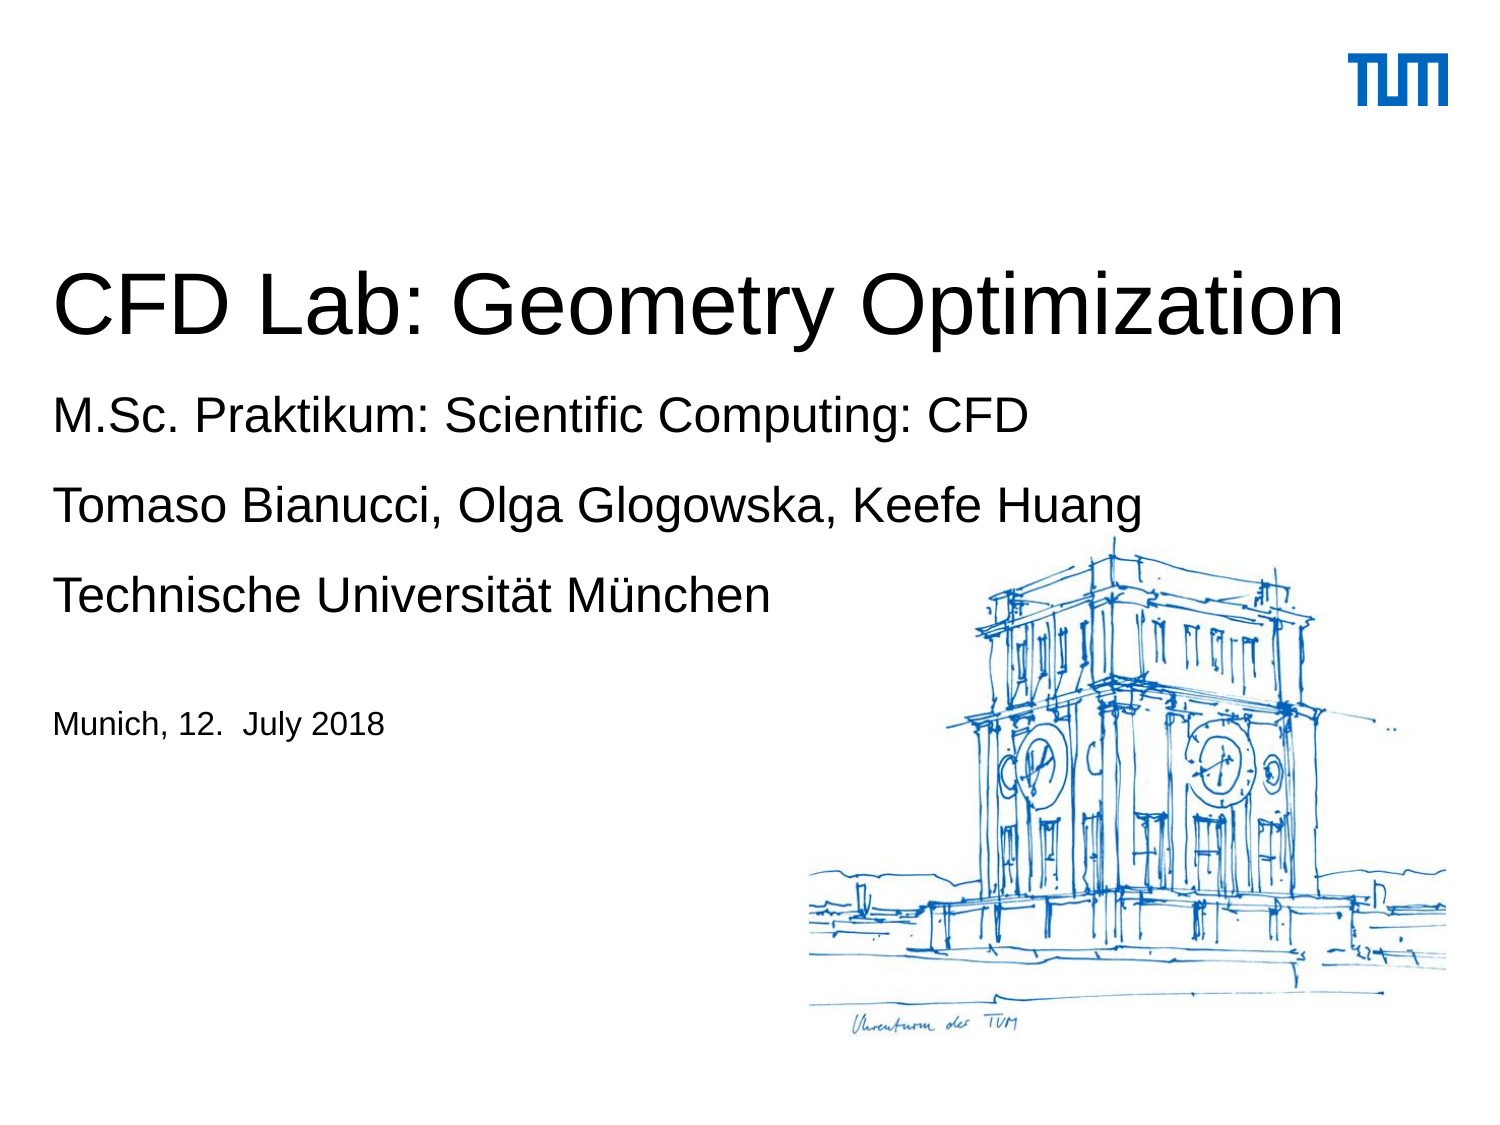

# CFD Lab: Geometry Optimization
M.Sc. Praktikum: Scientific Computing: CFD
Tomaso Bianucci, Olga Glogowska, Keefe Huang
Technische Universität München
Munich, 12. July 2018